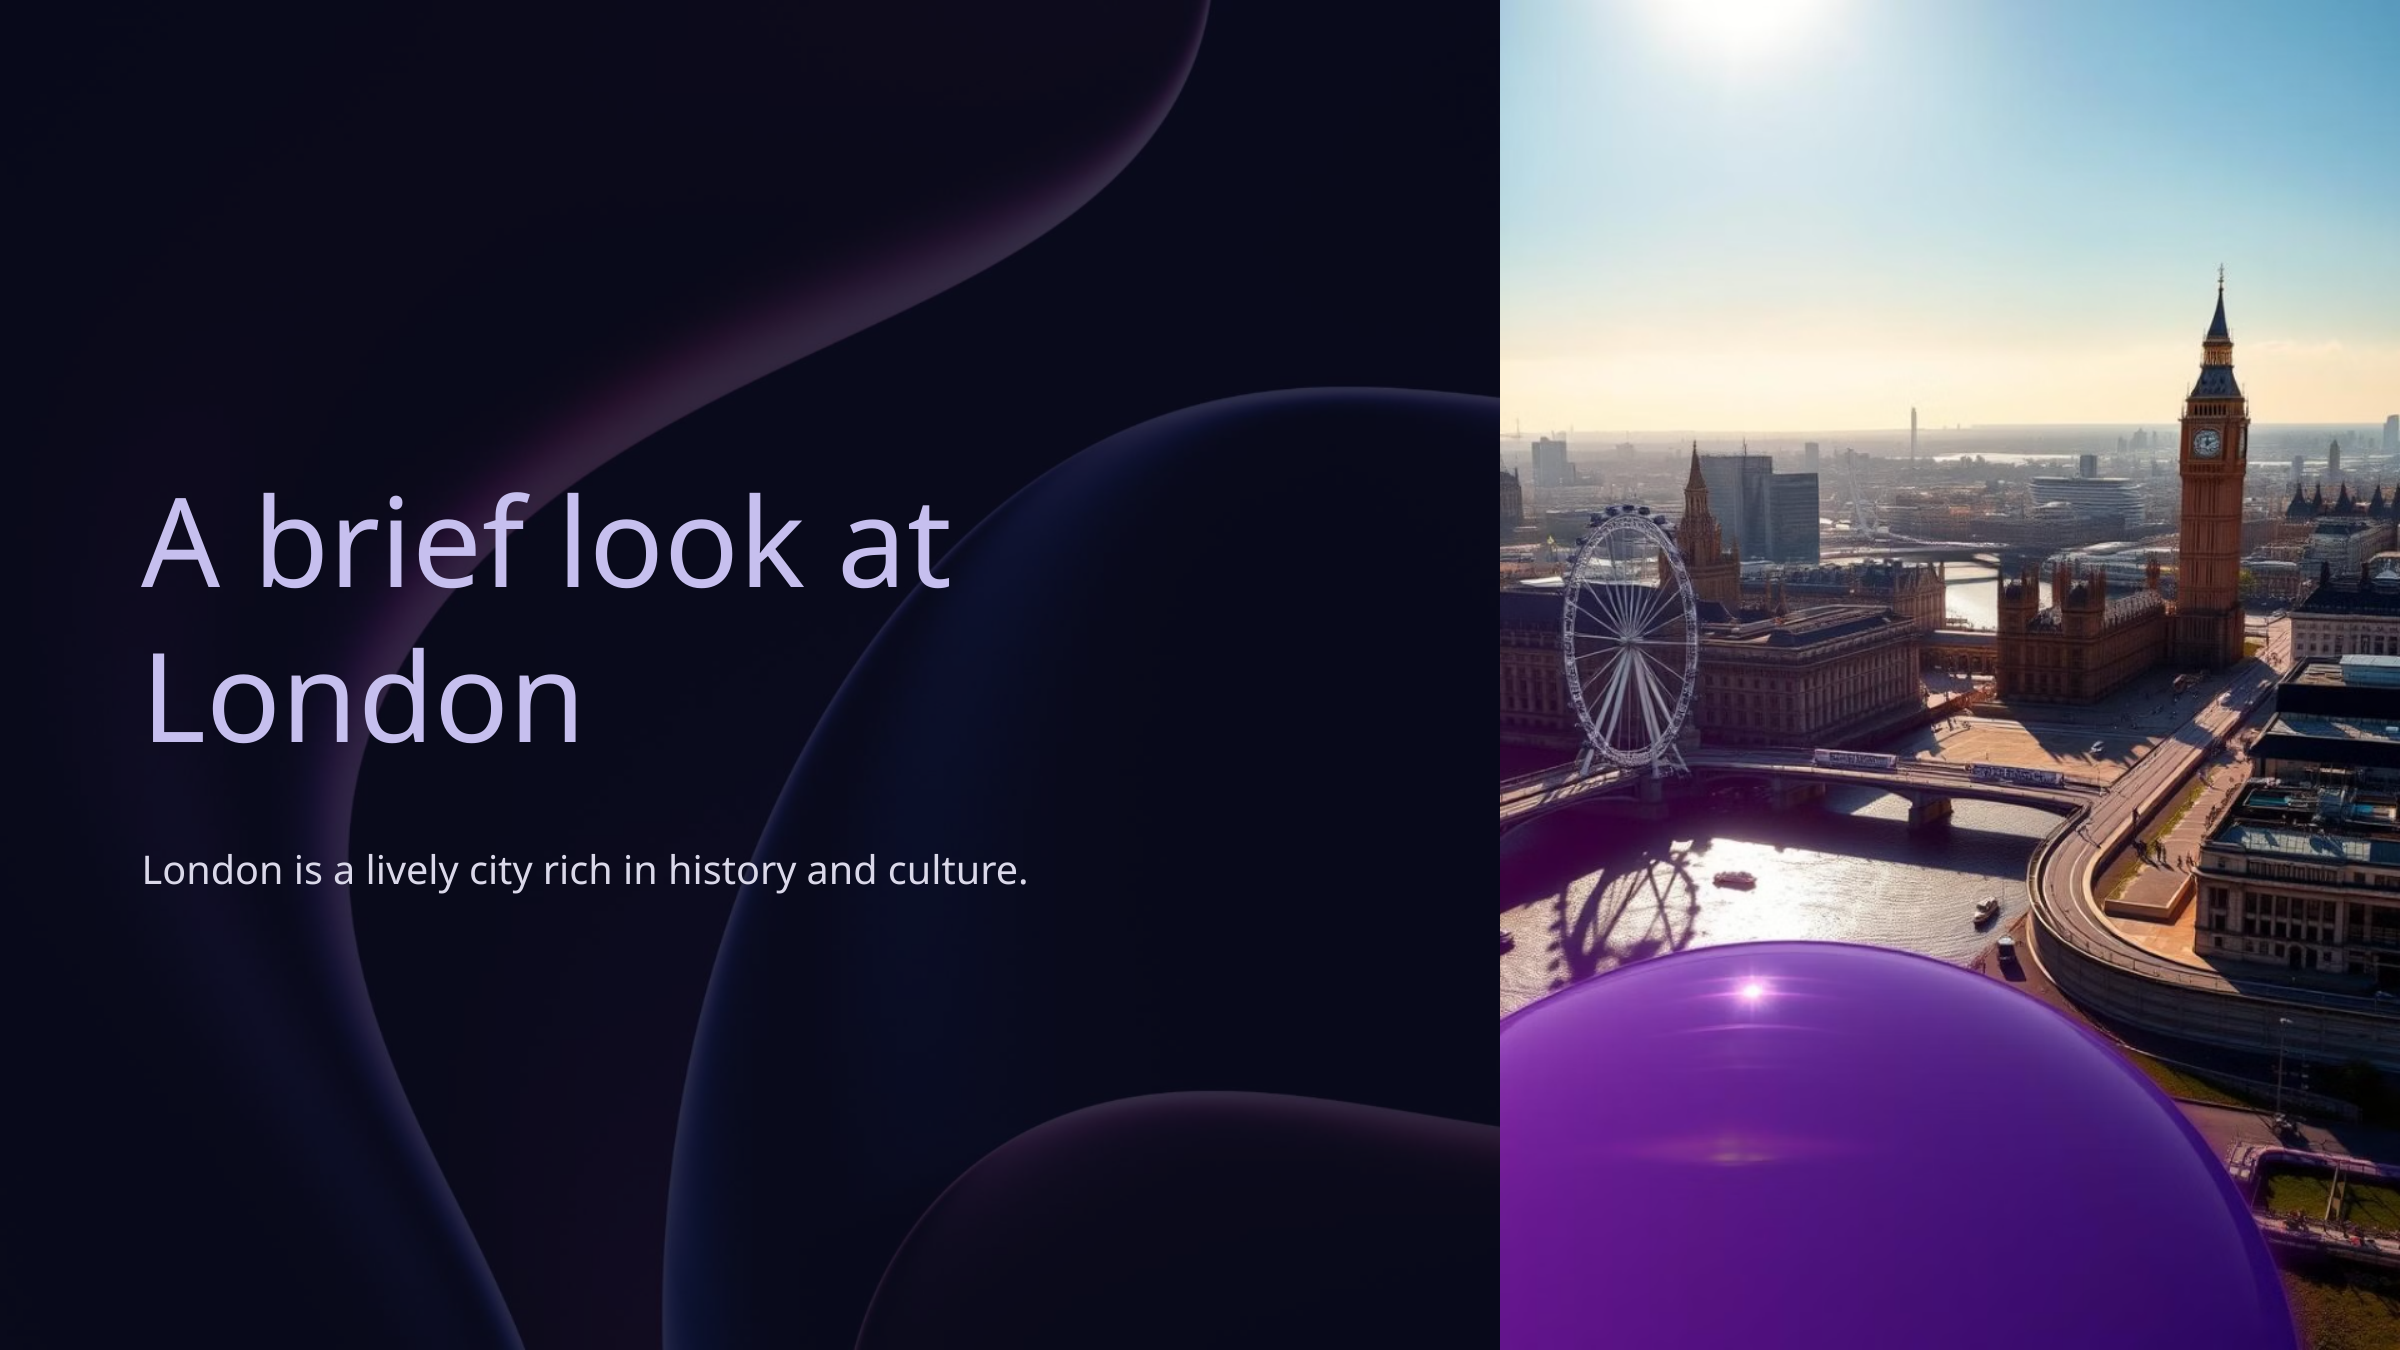

A brief look at London
London is a lively city rich in history and culture.